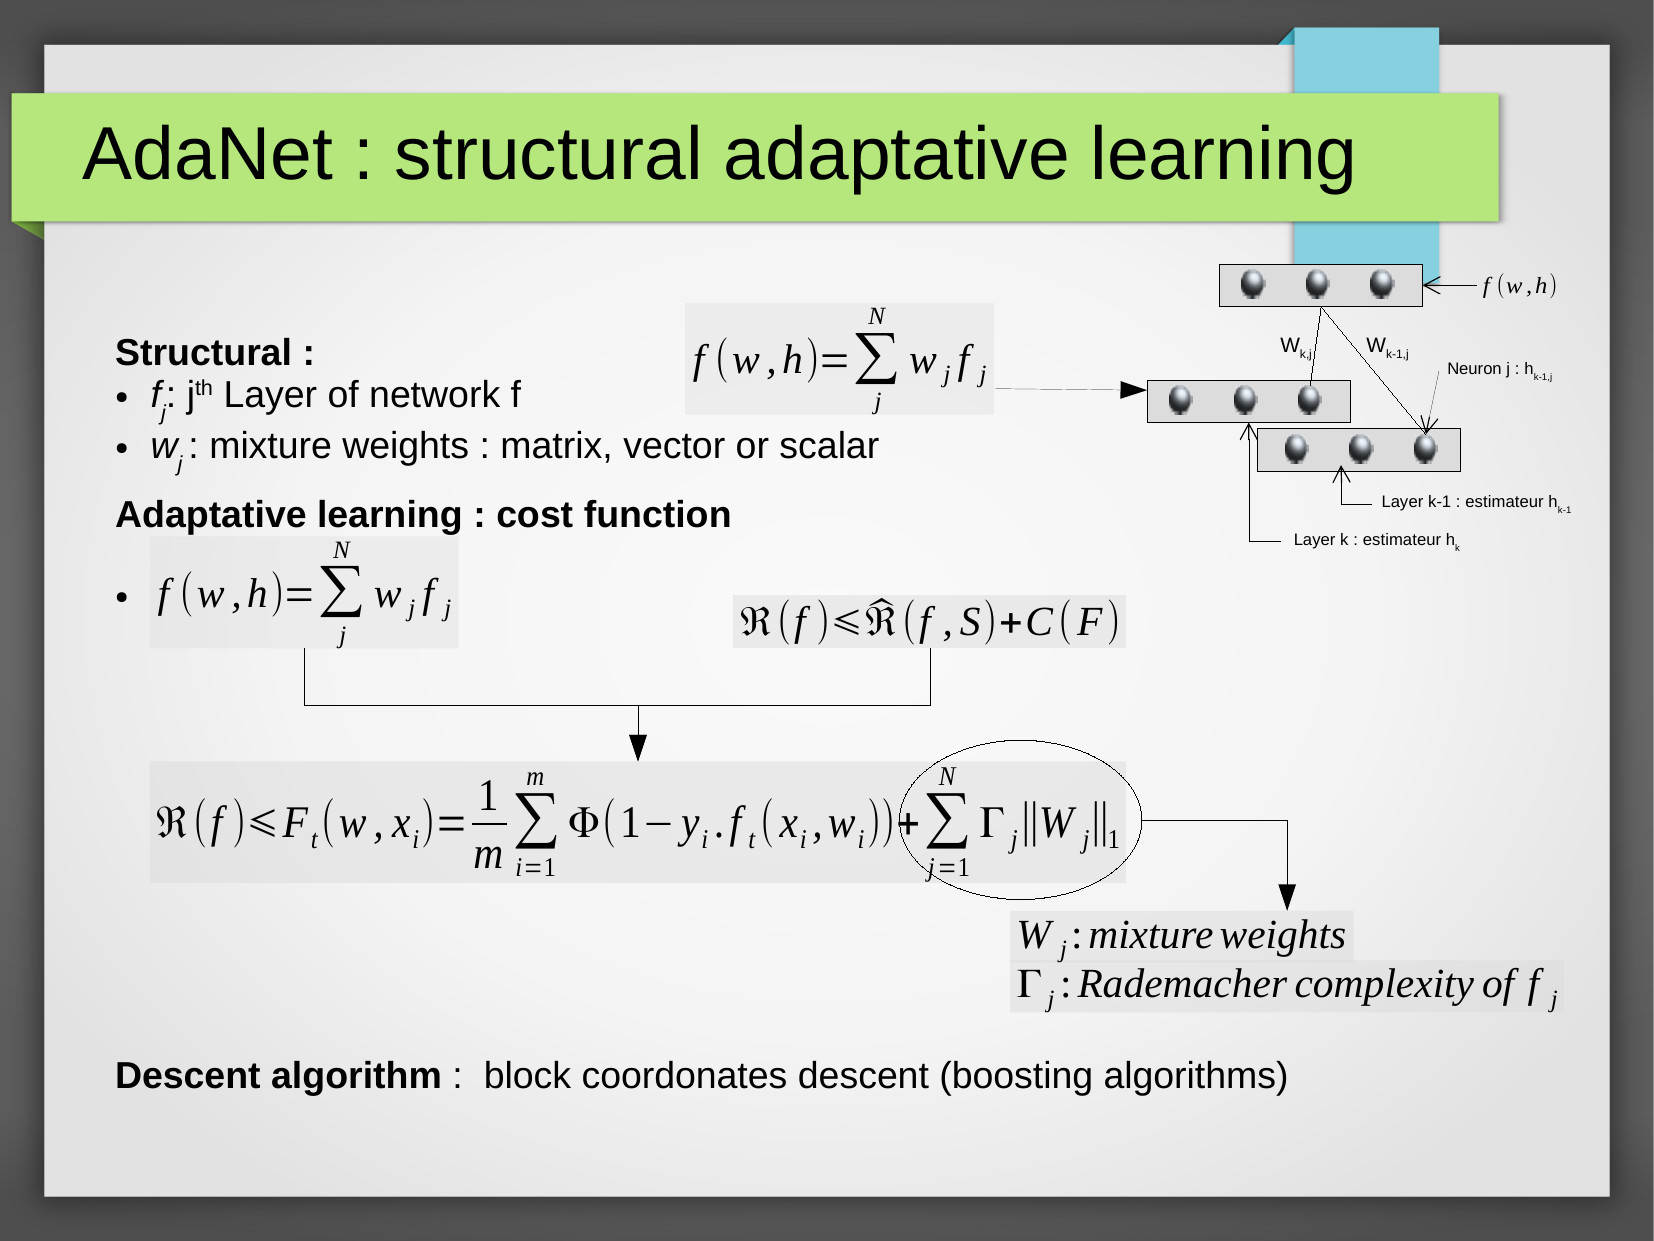

# AdaNet : structural adaptative learning
Wk,j
Wk-1,j
Neuron j : hk-1,j
Layer k-1 : estimateur hk-1
Layer k : estimateur hk
Structural :
fj: jth Layer of network f
wj : mixture weights : matrix, vector or scalar
Adaptative learning : cost function
Descent algorithm : block coordonates descent (boosting algorithms)